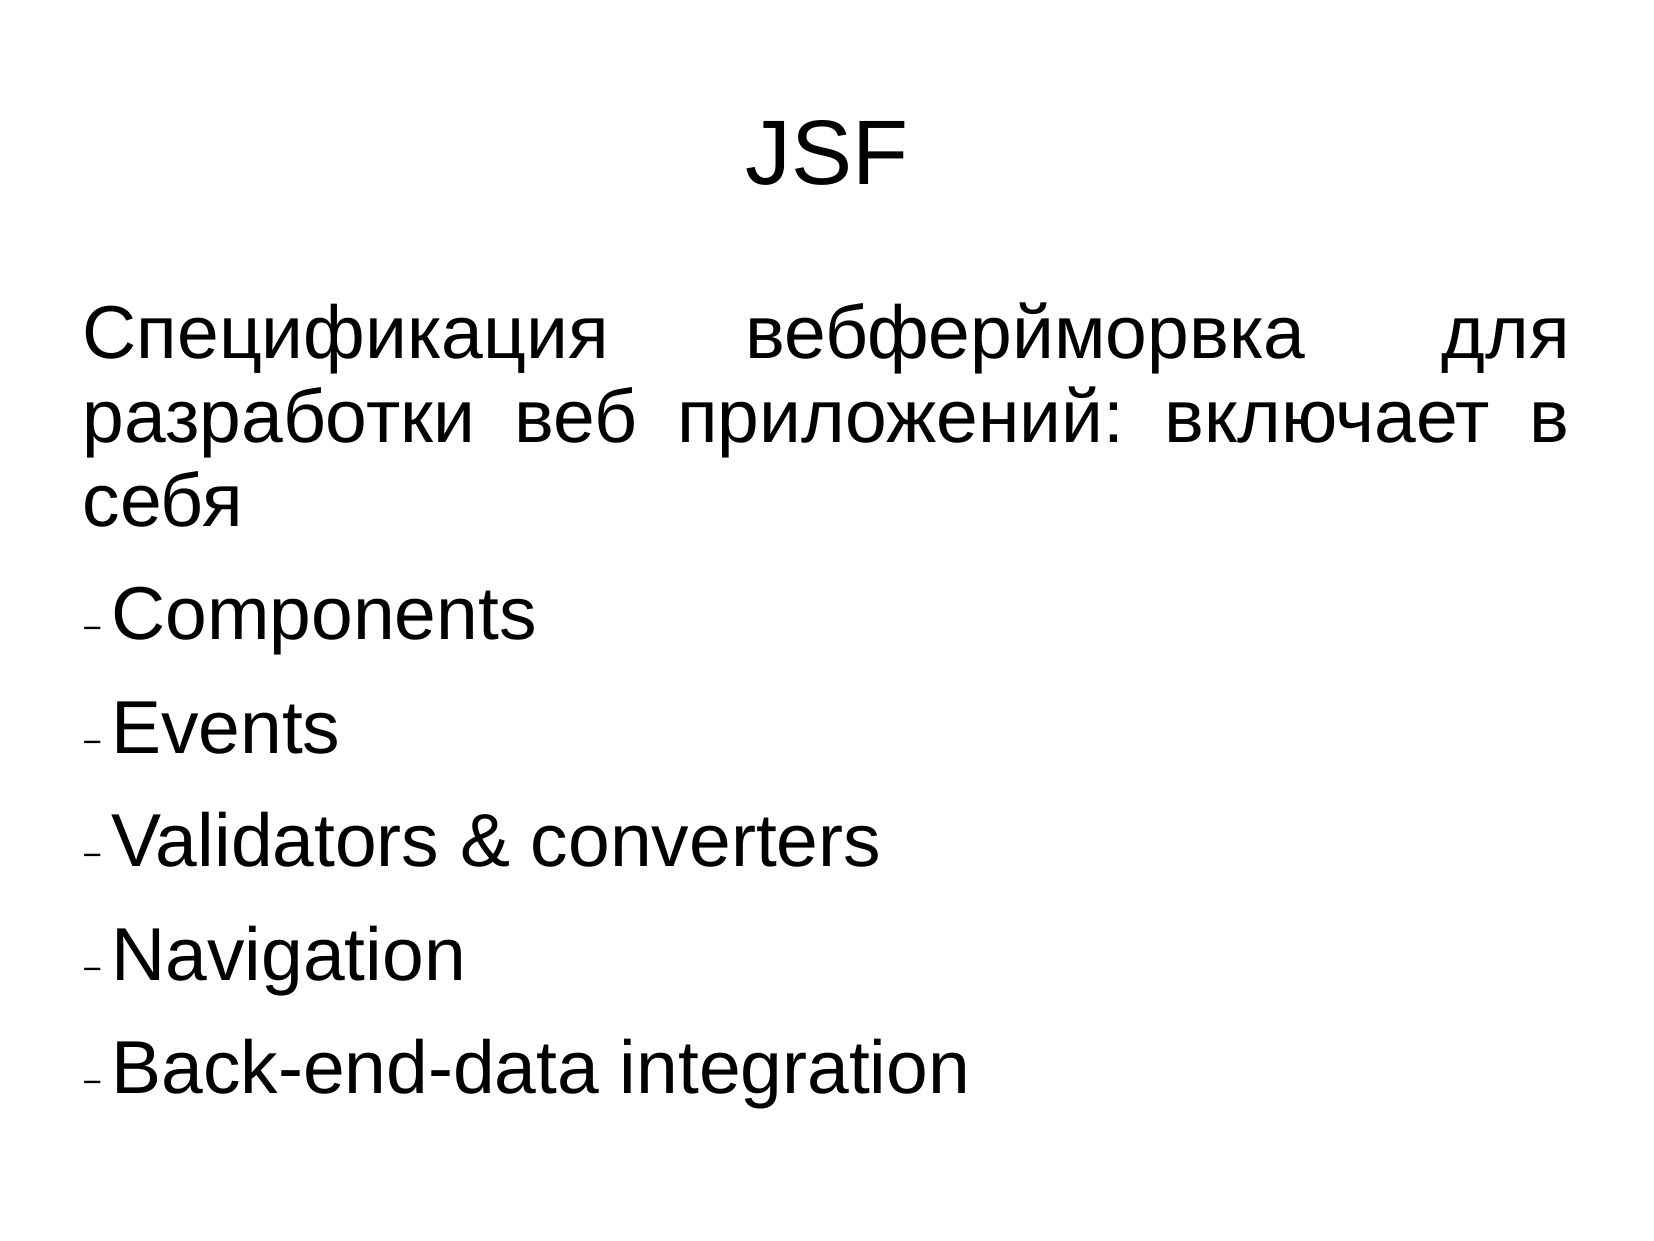

# JSF
Спецификация вебферйморвка для разработки веб приложений: включает в себя
− Components
− Events
− Validators & converters
− Navigation
− Back-end-data integration